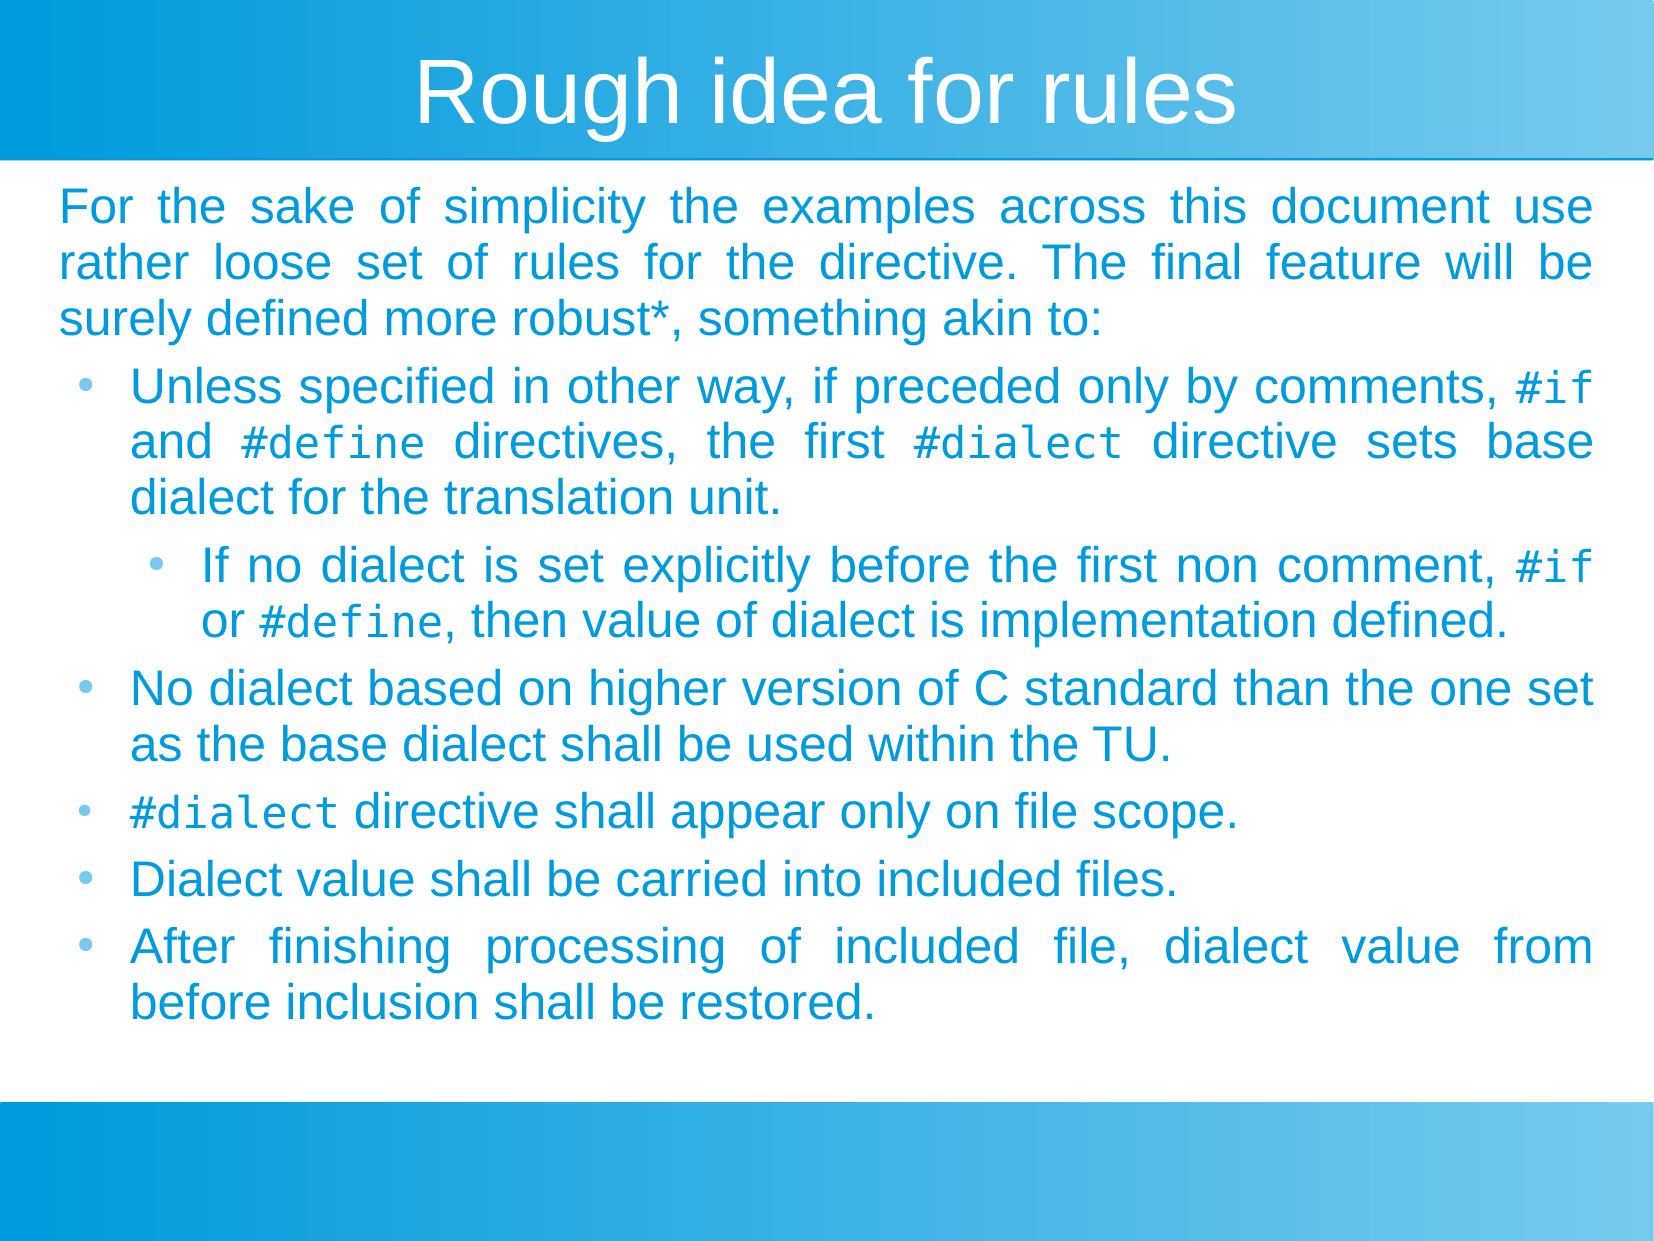

# Rough idea for rules
For the sake of simplicity the examples across this document use rather loose set of rules for the directive. The final feature will be surely defined more robust*, something akin to:
Unless specified in other way, if preceded only by comments, #if and #define directives, the first #dialect directive sets base dialect for the translation unit.
If no dialect is set explicitly before the first non comment, #if or #define, then value of dialect is implementation defined.
No dialect based on higher version of C standard than the one set as the base dialect shall be used within the TU.
#dialect directive shall appear only on file scope.
Dialect value shall be carried into included files.
After finishing processing of included file, dialect value from before inclusion shall be restored.